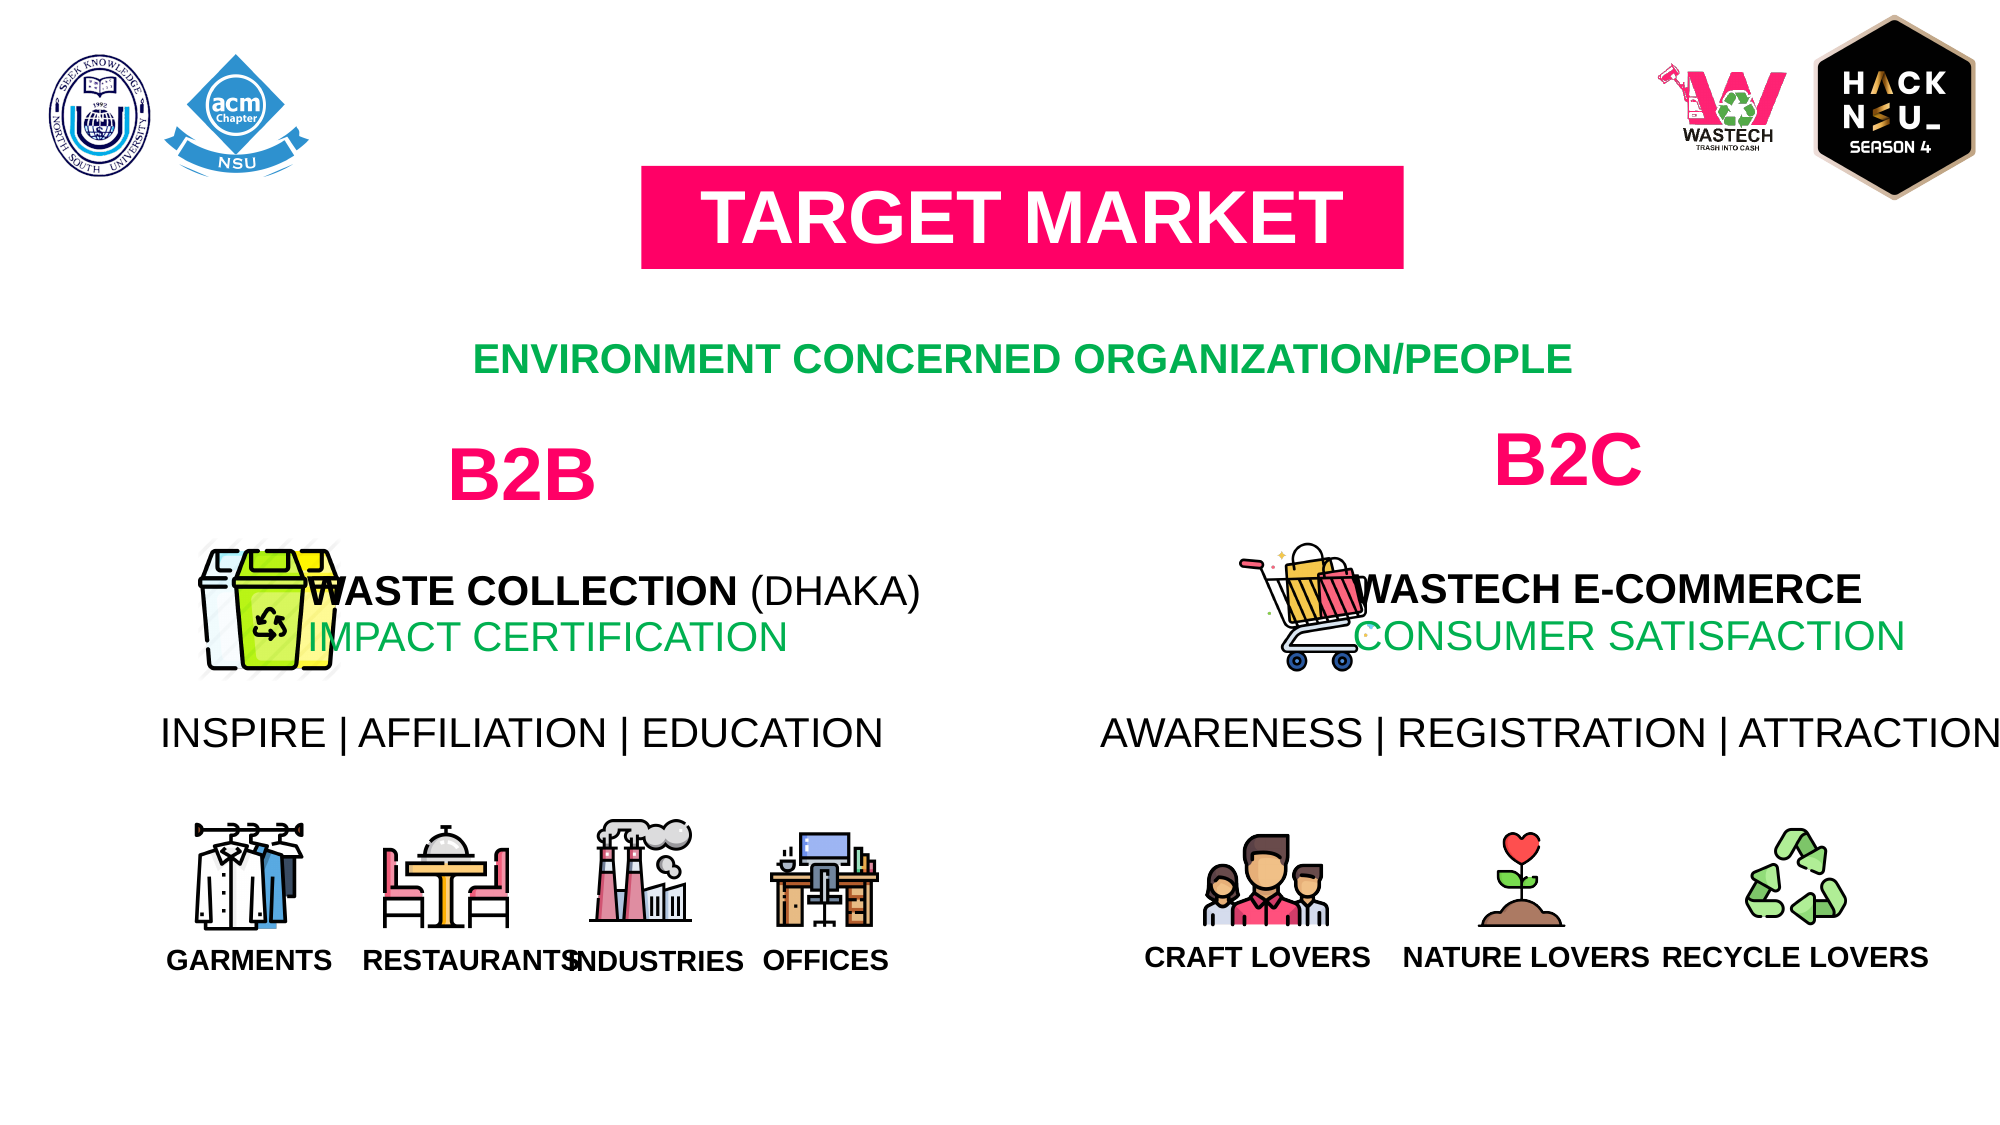

TARGET MARKET
ENVIRONMENT CONCERNED ORGANIZATION/PEOPLE
B2C
B2B
WASTECH E-COMMERCE
CONSUMER SATISFACTION
WASTE COLLECTION (DHAKA)
IMPACT CERTIFICATION
INSPIRE | AFFILIATION | EDUCATION
AWARENESS | REGISTRATION | ATTRACTION
CRAFT LOVERS
NATURE LOVERS
RECYCLE LOVERS
GARMENTS
RESTAURANTS
OFFICES
INDUSTRIES